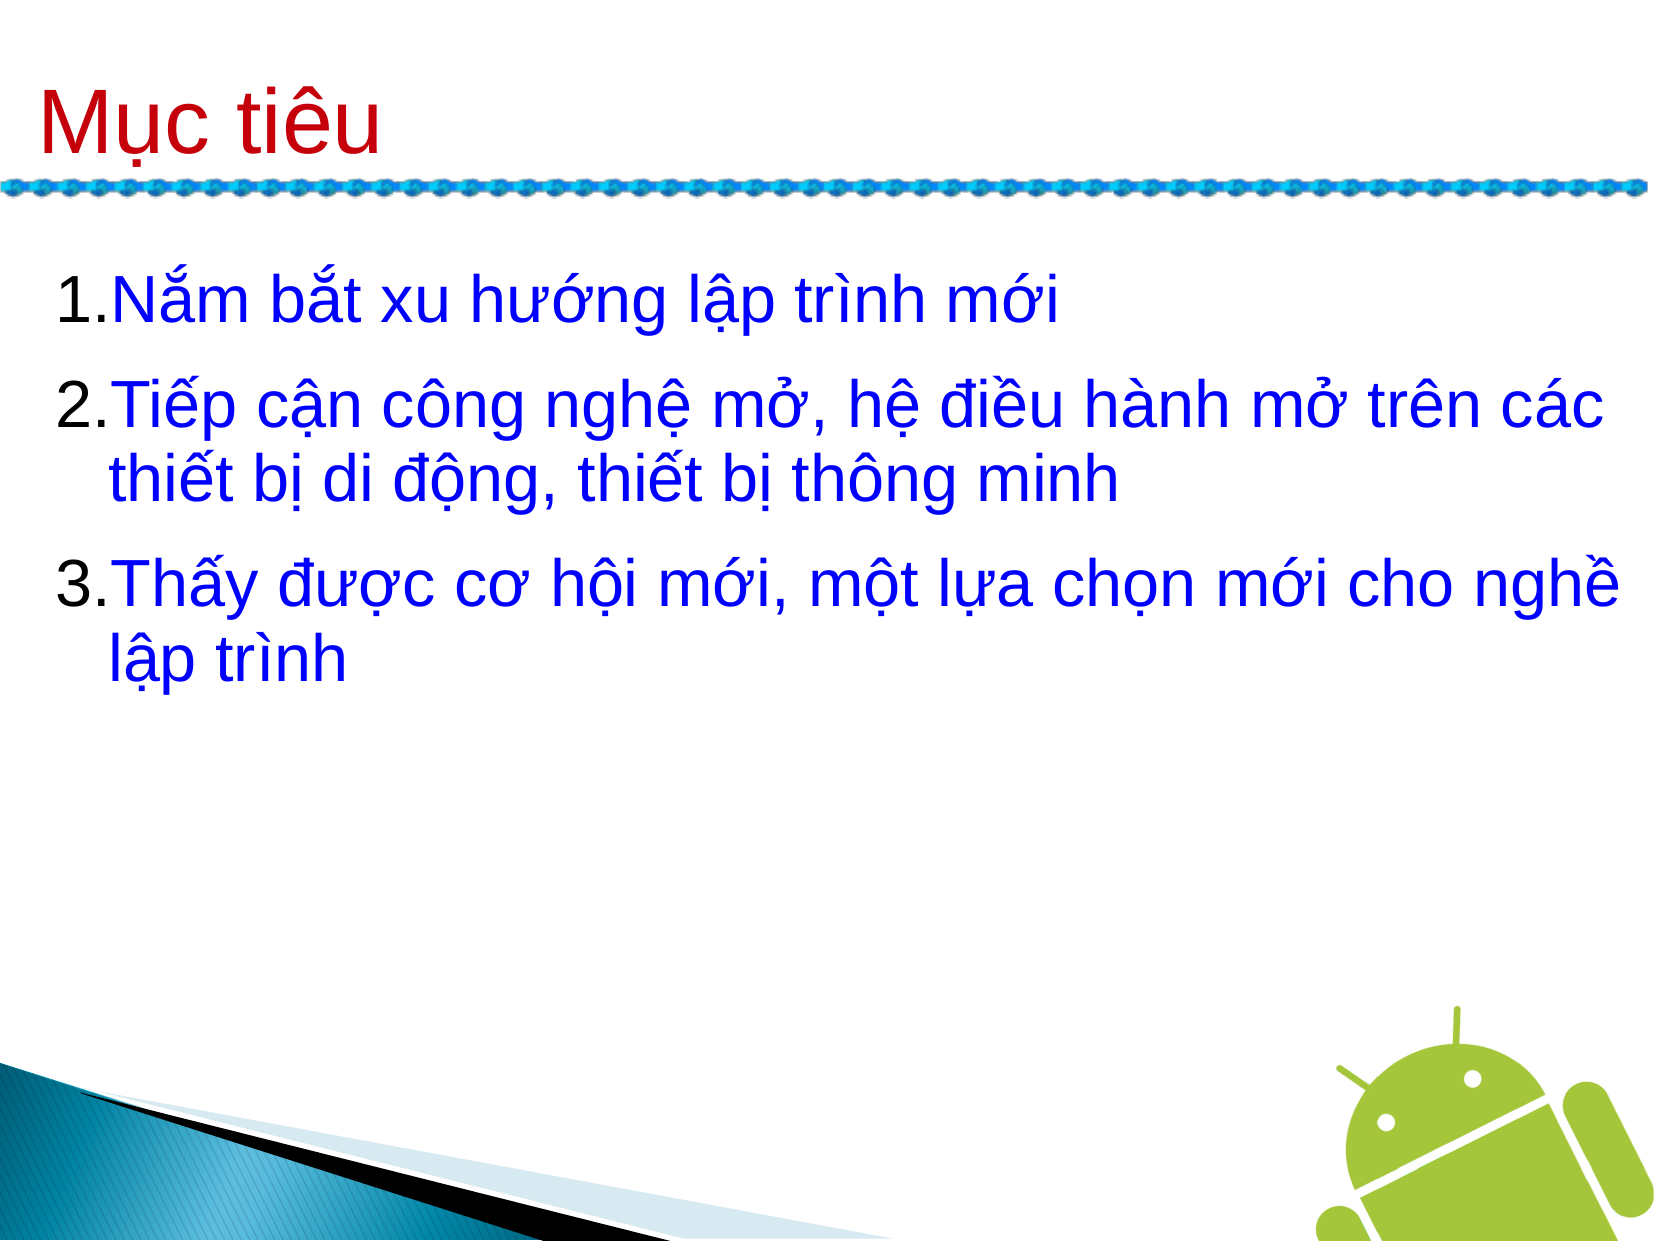

# Mục tiêu
Nắm bắt xu hướng lập trình mới
Tiếp cận công nghệ mở, hệ điều hành mở trên các thiết bị di động, thiết bị thông minh
Thấy được cơ hội mới, một lựa chọn mới cho nghề lập trình